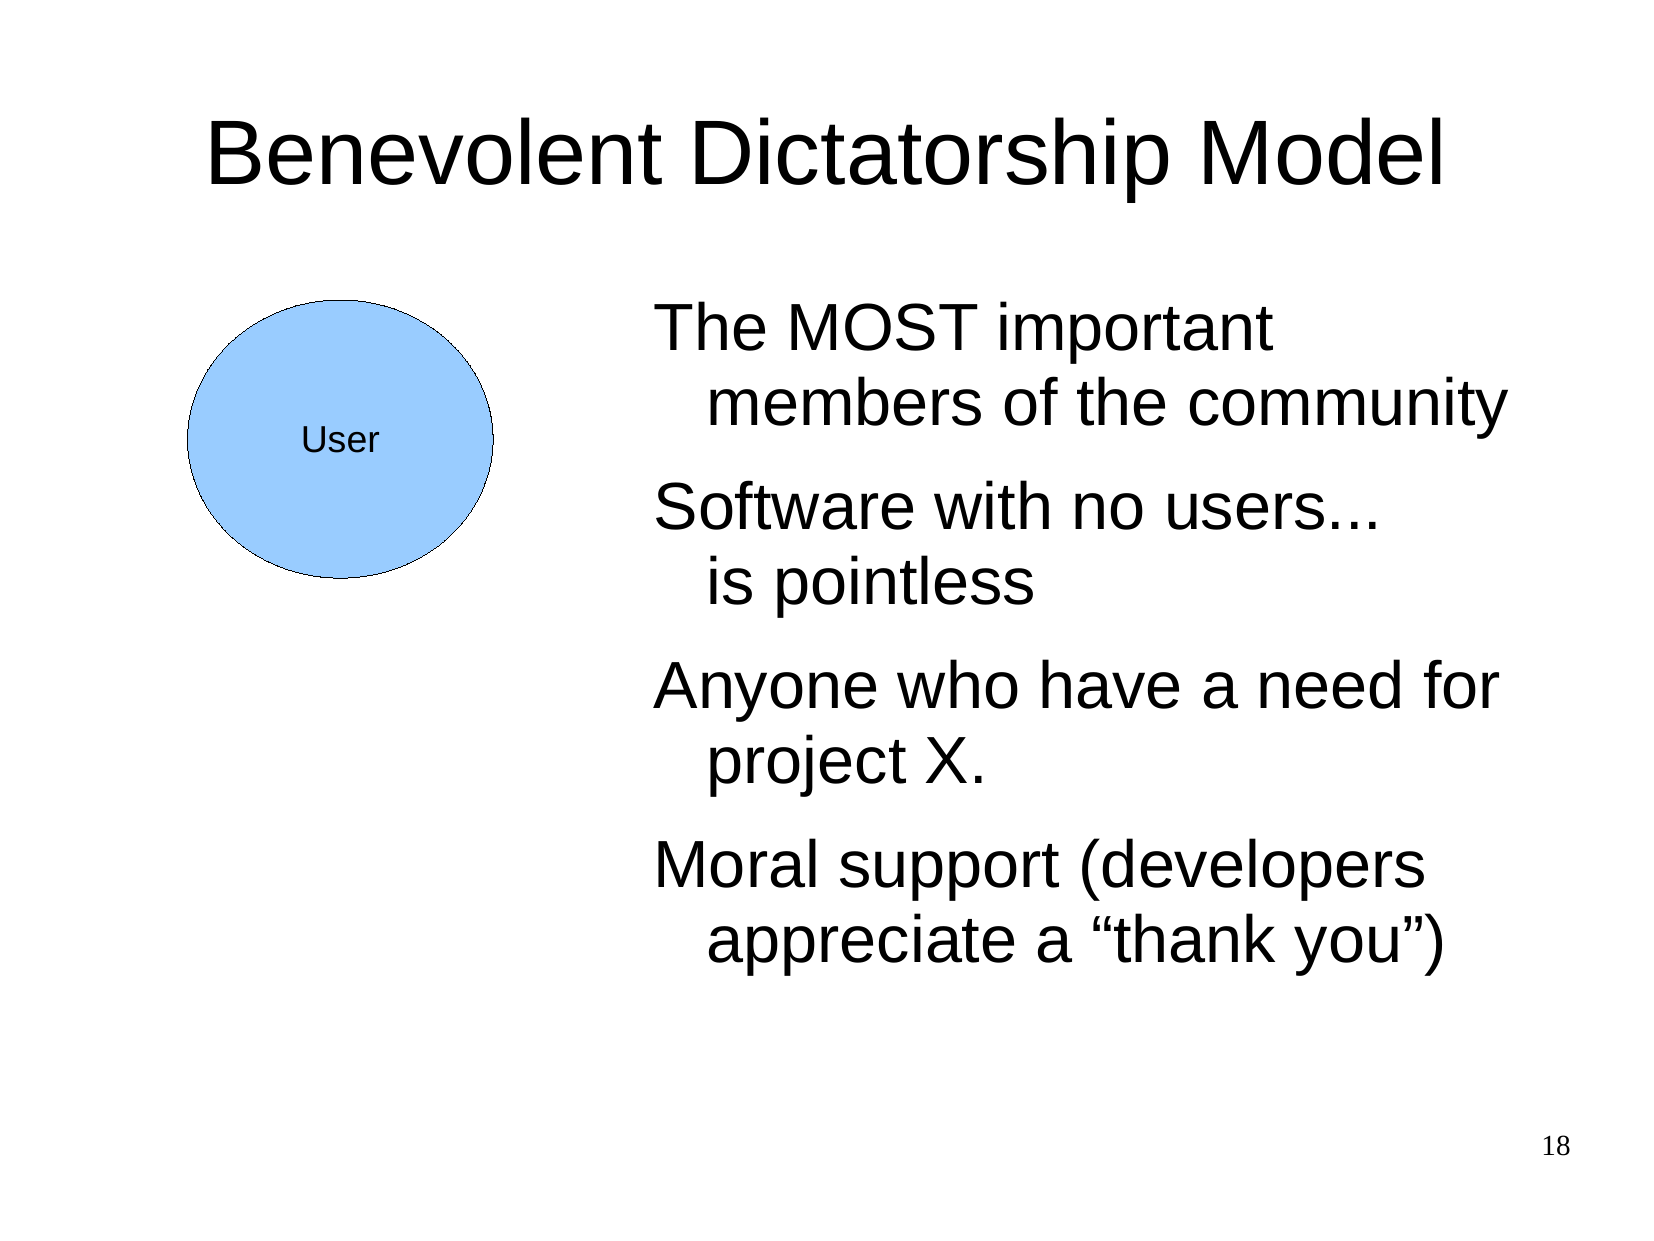

# Benevolent Dictatorship Model
The MOST important members of the community
Software with no users...
is pointless
Anyone who have a need for project X.
Moral support (developers appreciate a “thank you”)
User
18